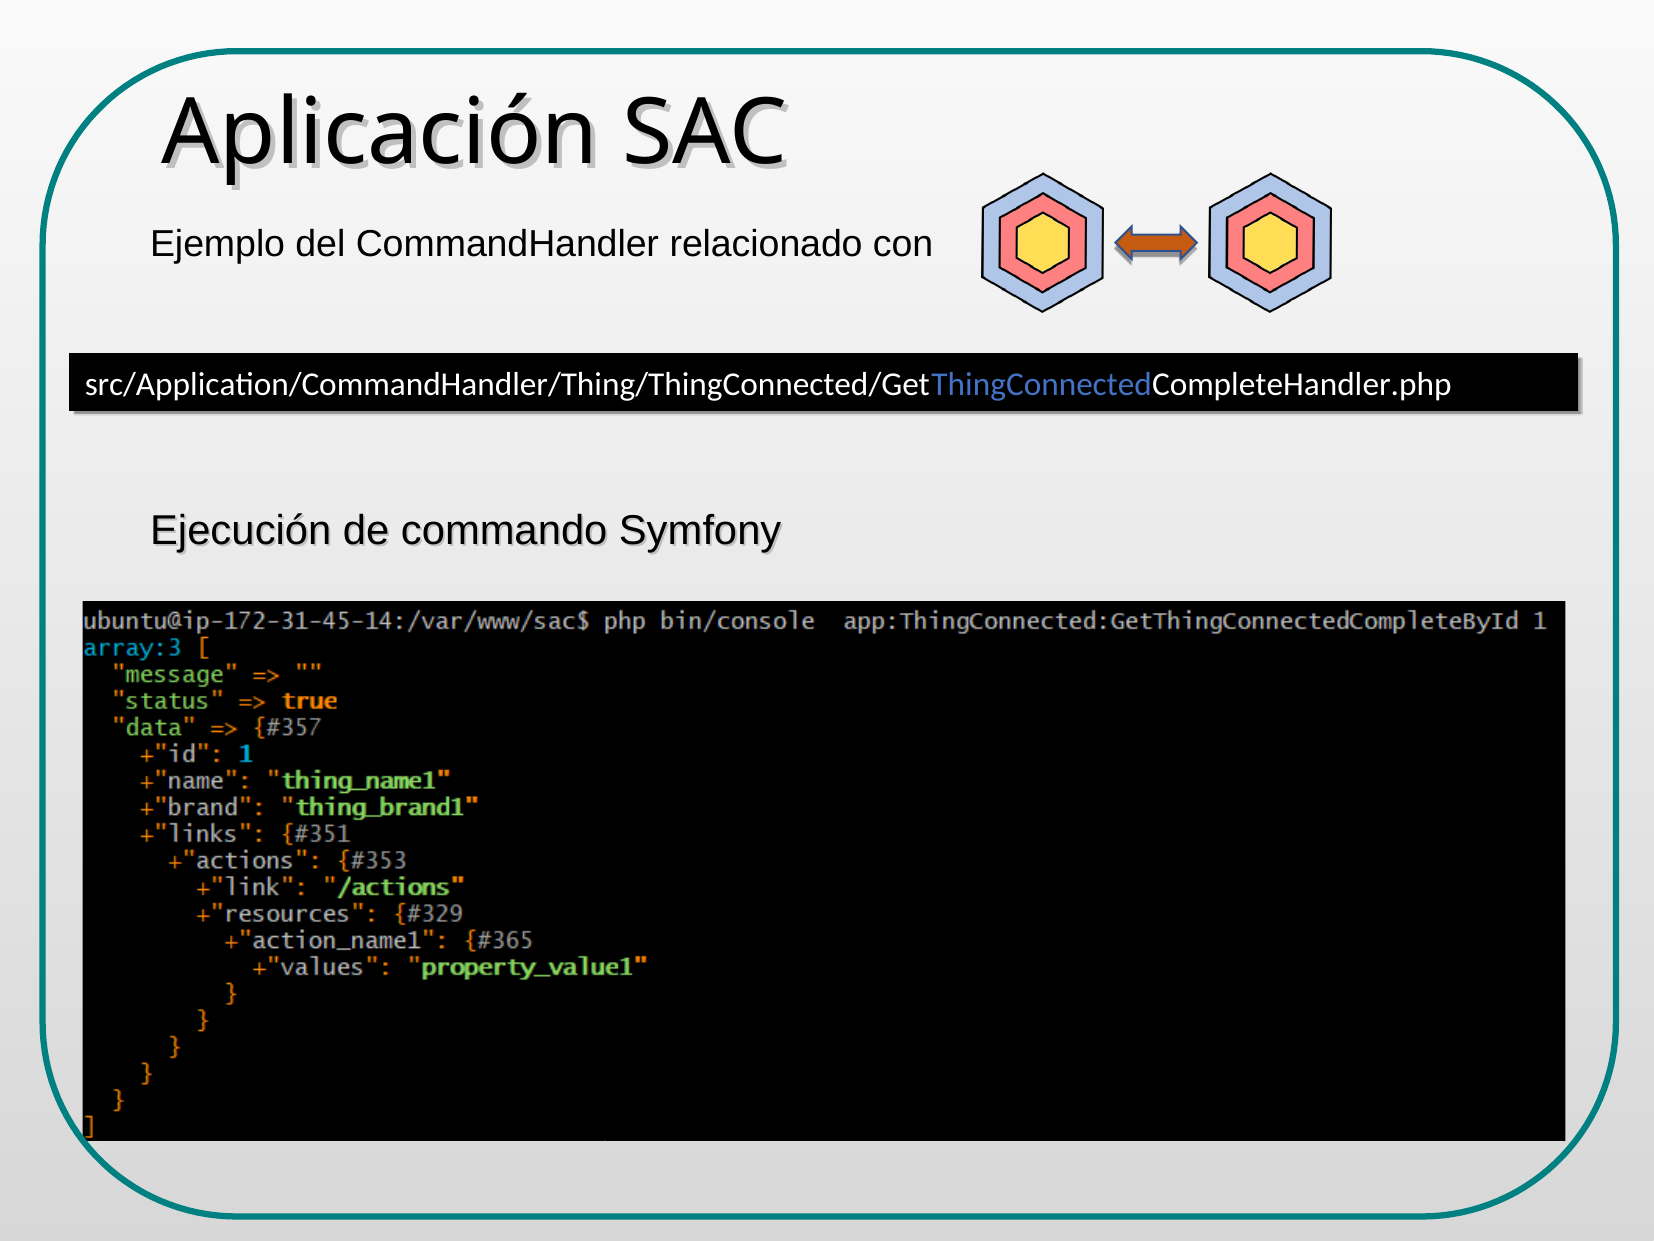

# Aplicación SAC
Ejemplo del CommandHandler relacionado con
src/Application/CommandHandler/Thing/ThingConnected/GetThingConnectedCompleteHandler.php
Ejecución de commando Symfony